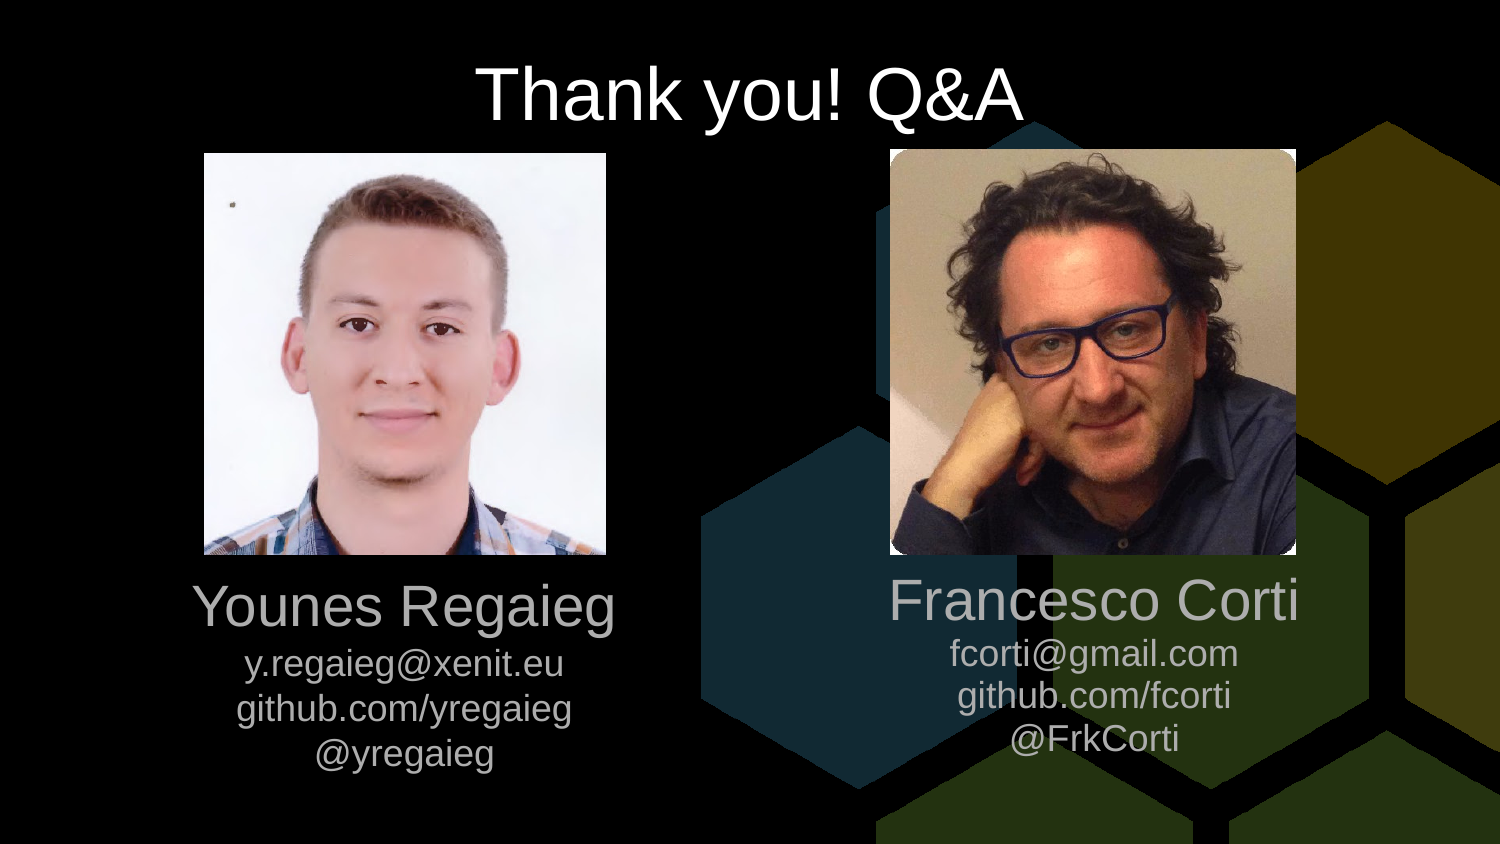

# Thank you! Q&A
Francesco Corti
fcorti@gmail.com
github.com/fcorti
@FrkCorti
Younes Regaieg
y.regaieg@xenit.eu
github.com/yregaieg
@yregaieg